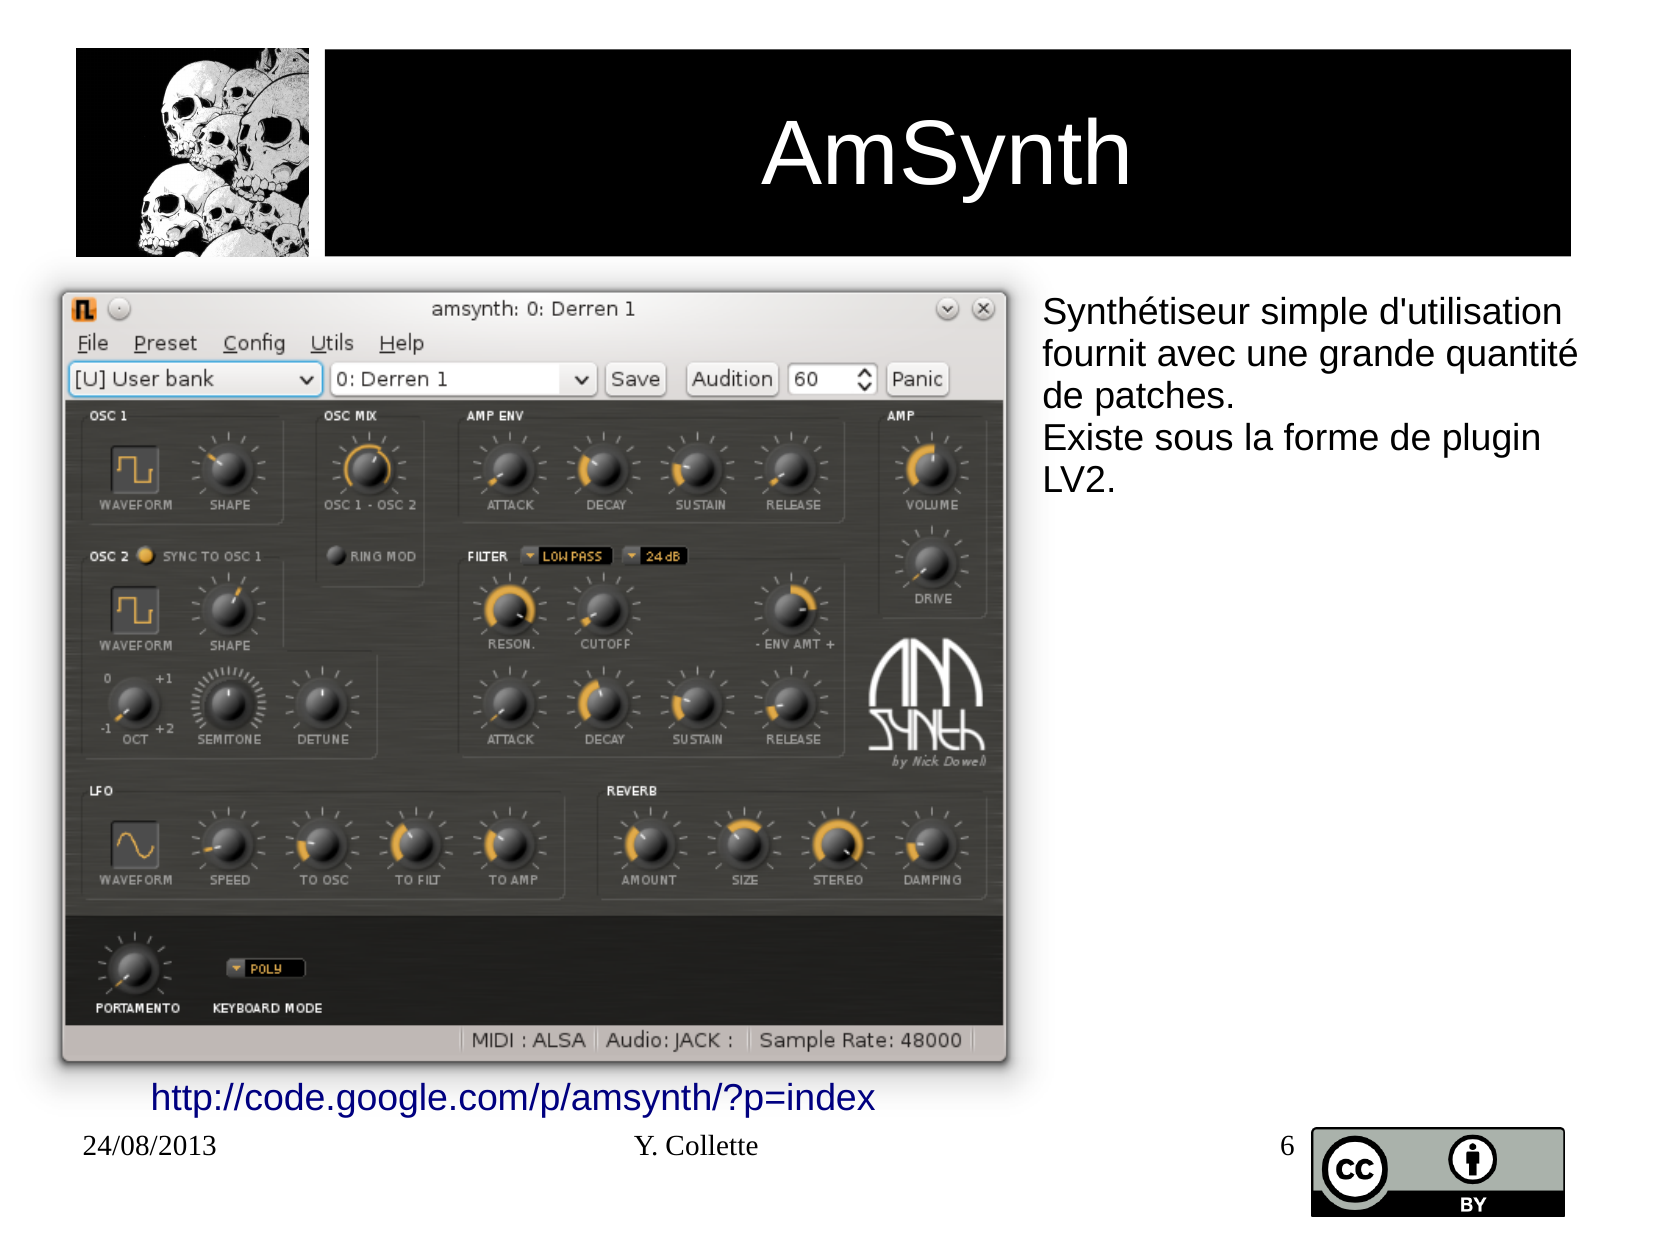

# AmSynth
Synthétiseur simple d'utilisation fournit avec une grande quantité de patches.
Existe sous la forme de plugin LV2.
http://code.google.com/p/amsynth/?p=index
Y. Collette
6